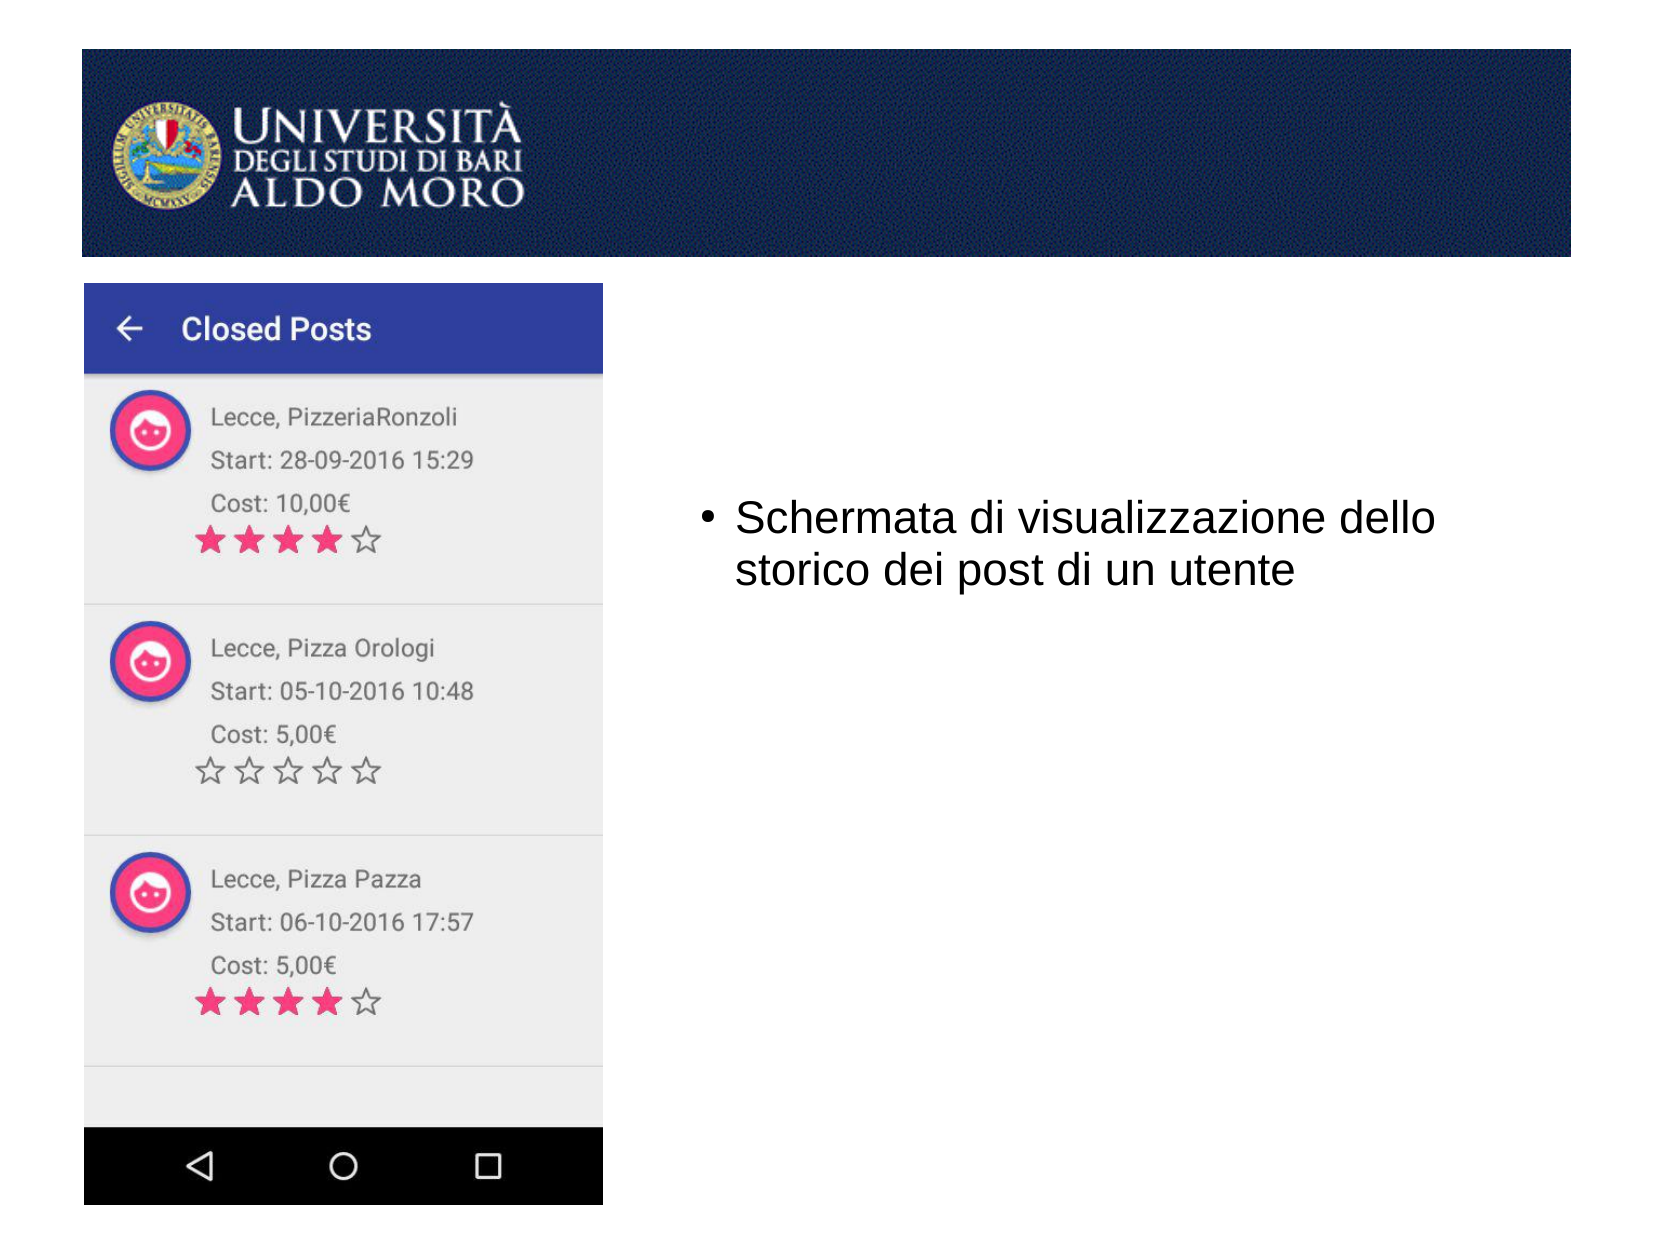

#
Schermata di visualizzazione dello storico dei post di un utente